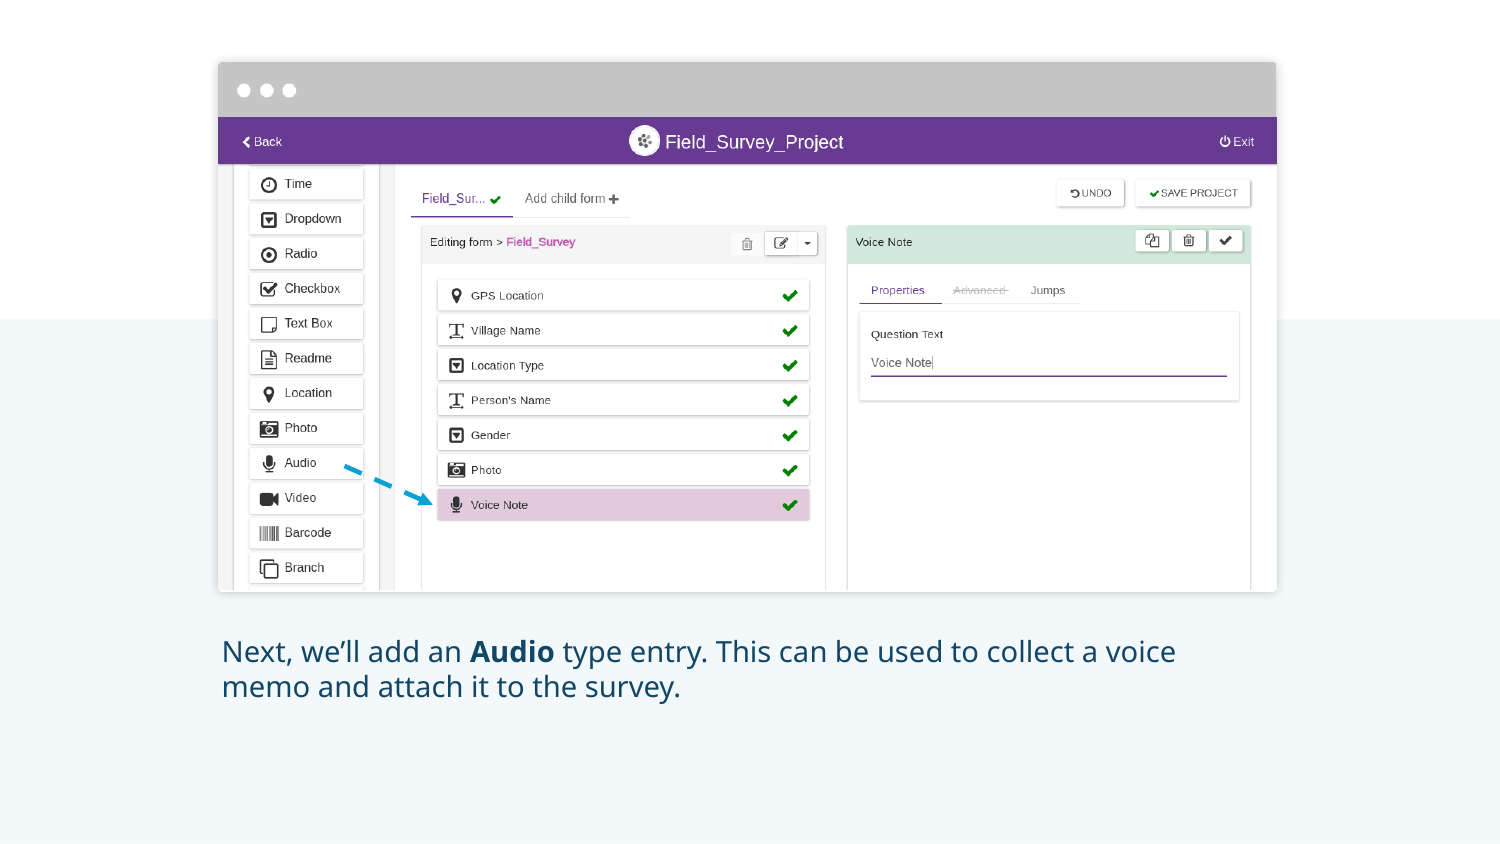

Next, we’ll add an Audio type entry. This can be used to collect a voice memo and attach it to the survey.